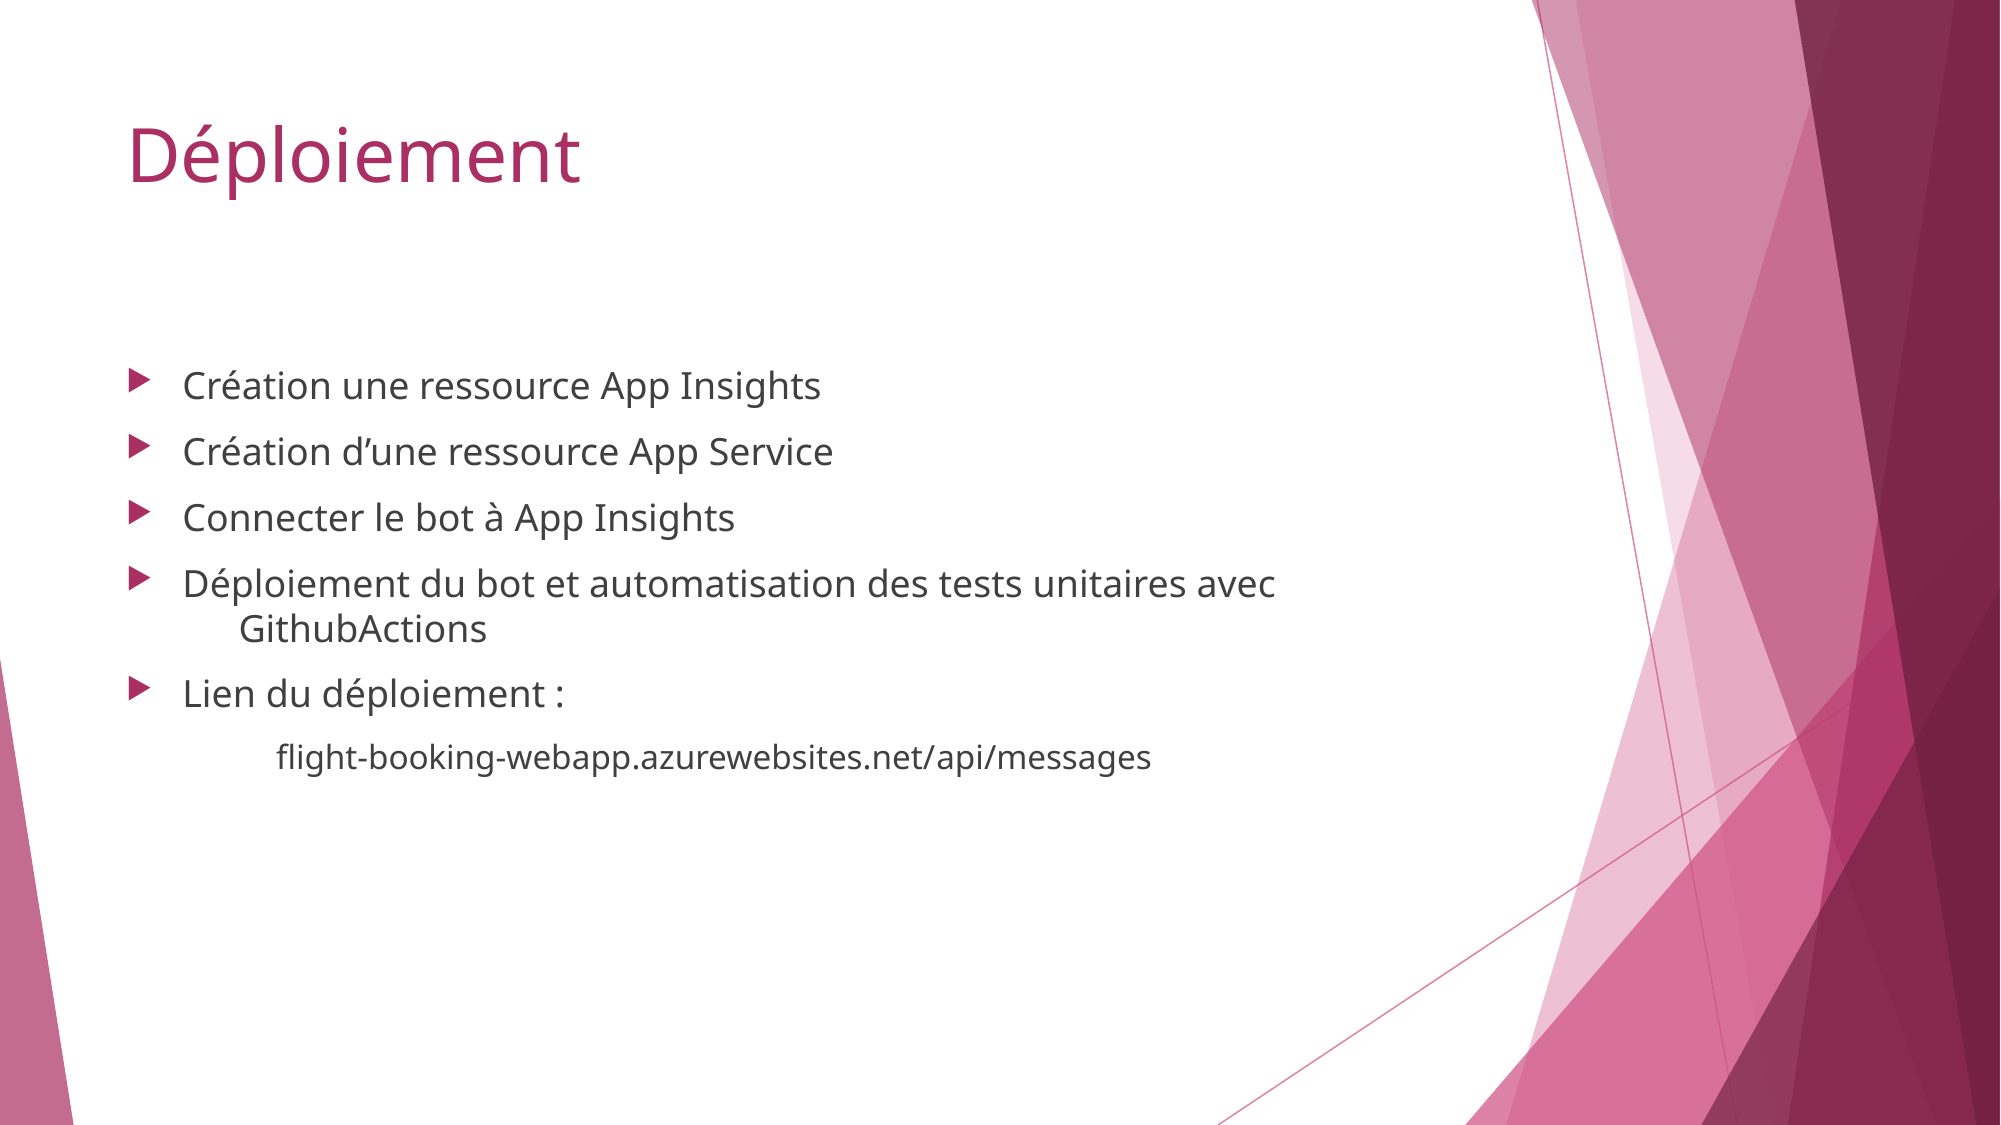

# Déploiement
Création une ressource App Insights
Création d’une ressource App Service
Connecter le bot à App Insights
Déploiement du bot et automatisation des tests unitaires avec GithubActions
Lien du déploiement :
flight-booking-webapp.azurewebsites.net/api/messages